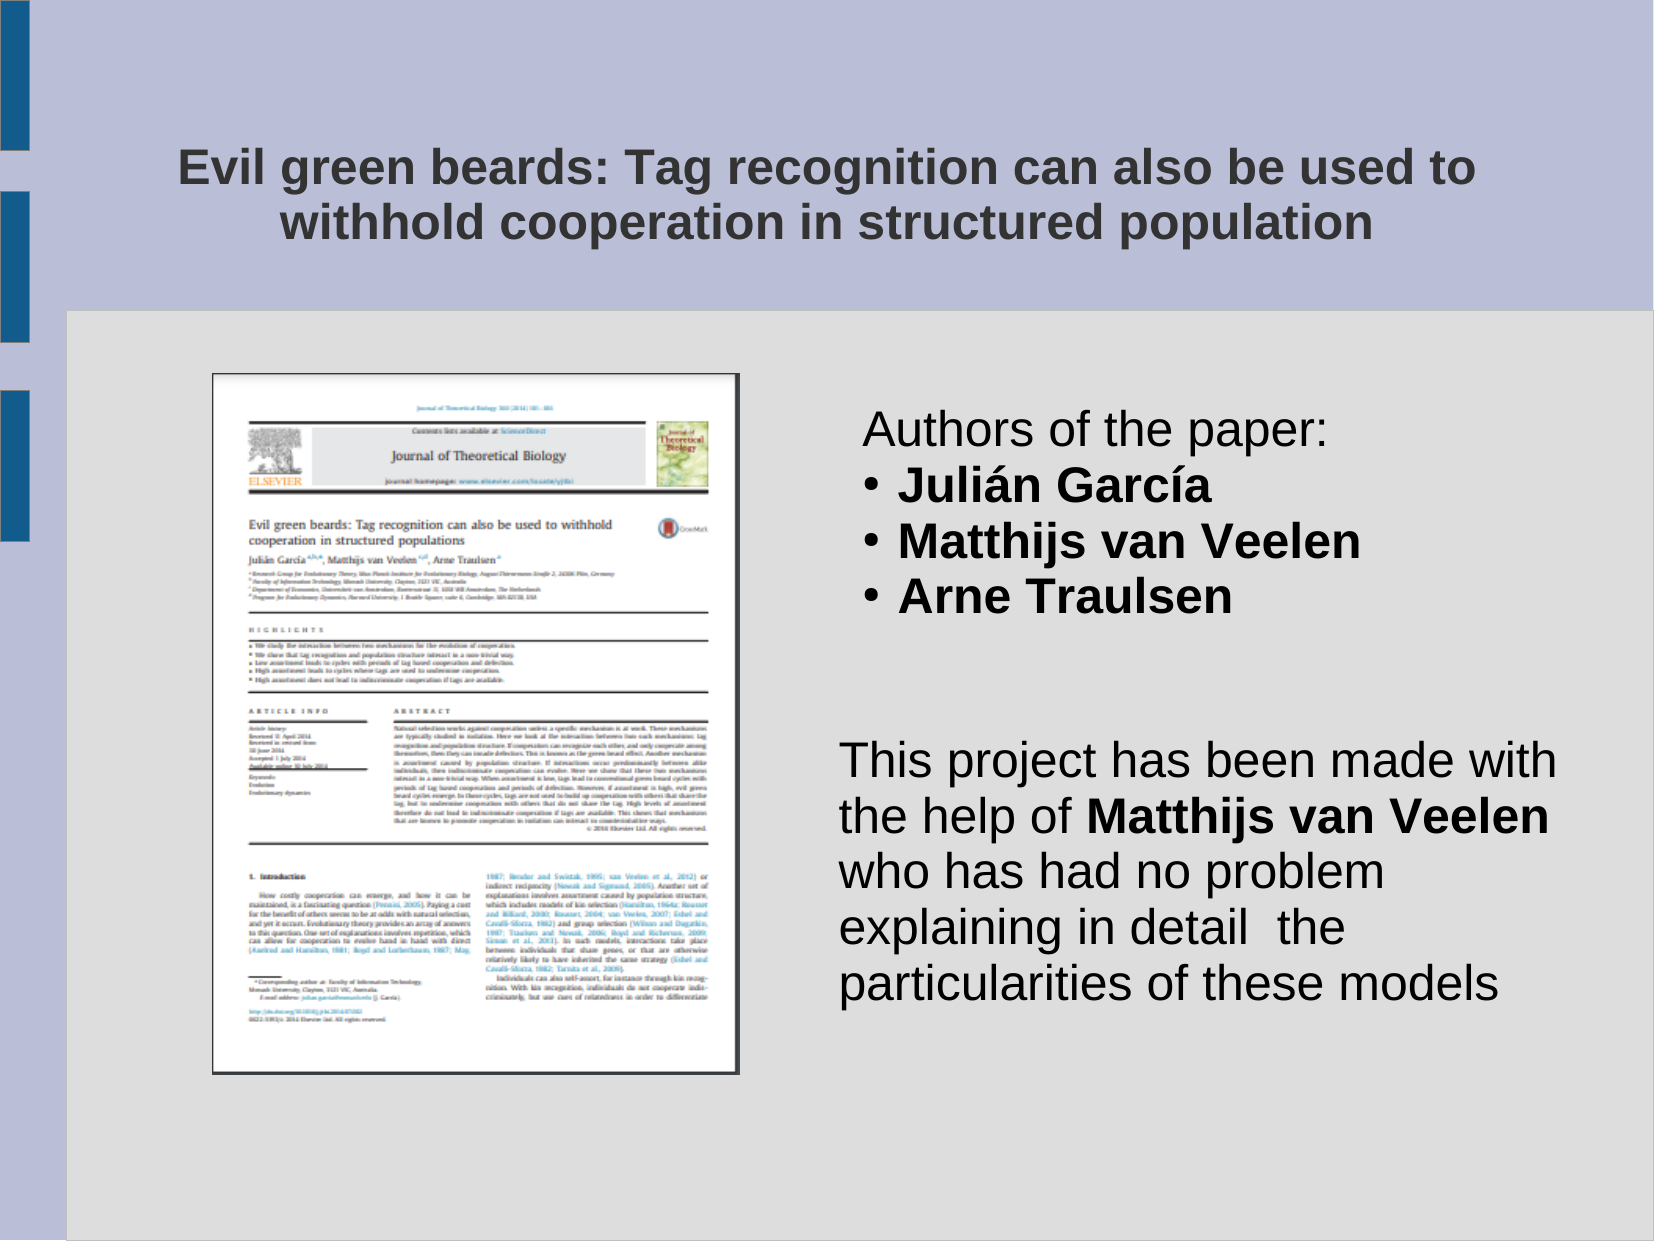

# Evil green beards: Tag recognition can also be used to withhold cooperation in structured population
Authors of the paper:
Julián García
Matthijs van Veelen
Arne Traulsen
This project has been made with the help of Matthijs van Veelen who has had no problem explaining in detail the particularities of these models